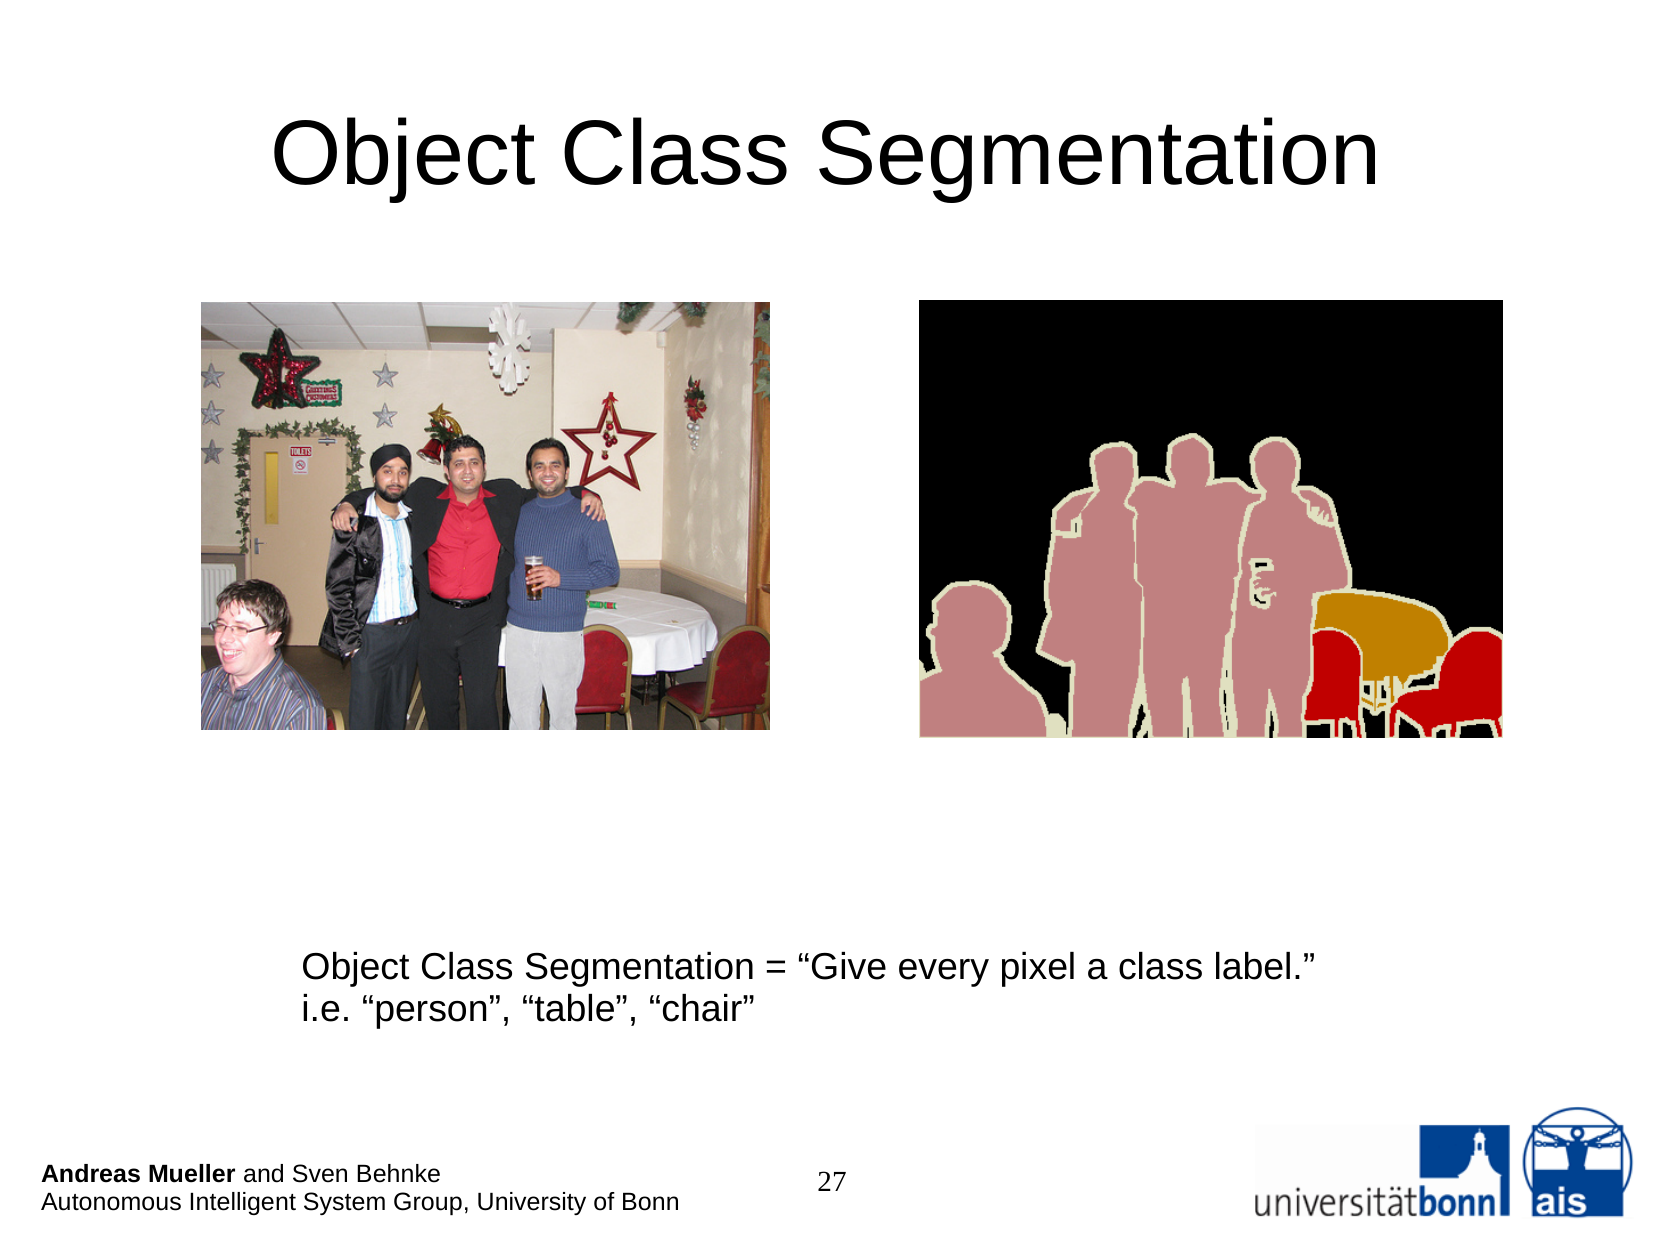

# Object Class Segmentation
Object Class Segmentation = “Give every pixel a class label.”
i.e. “person”, “table”, “chair”
Andreas Mueller, Sven Behnke University of Bonn
27